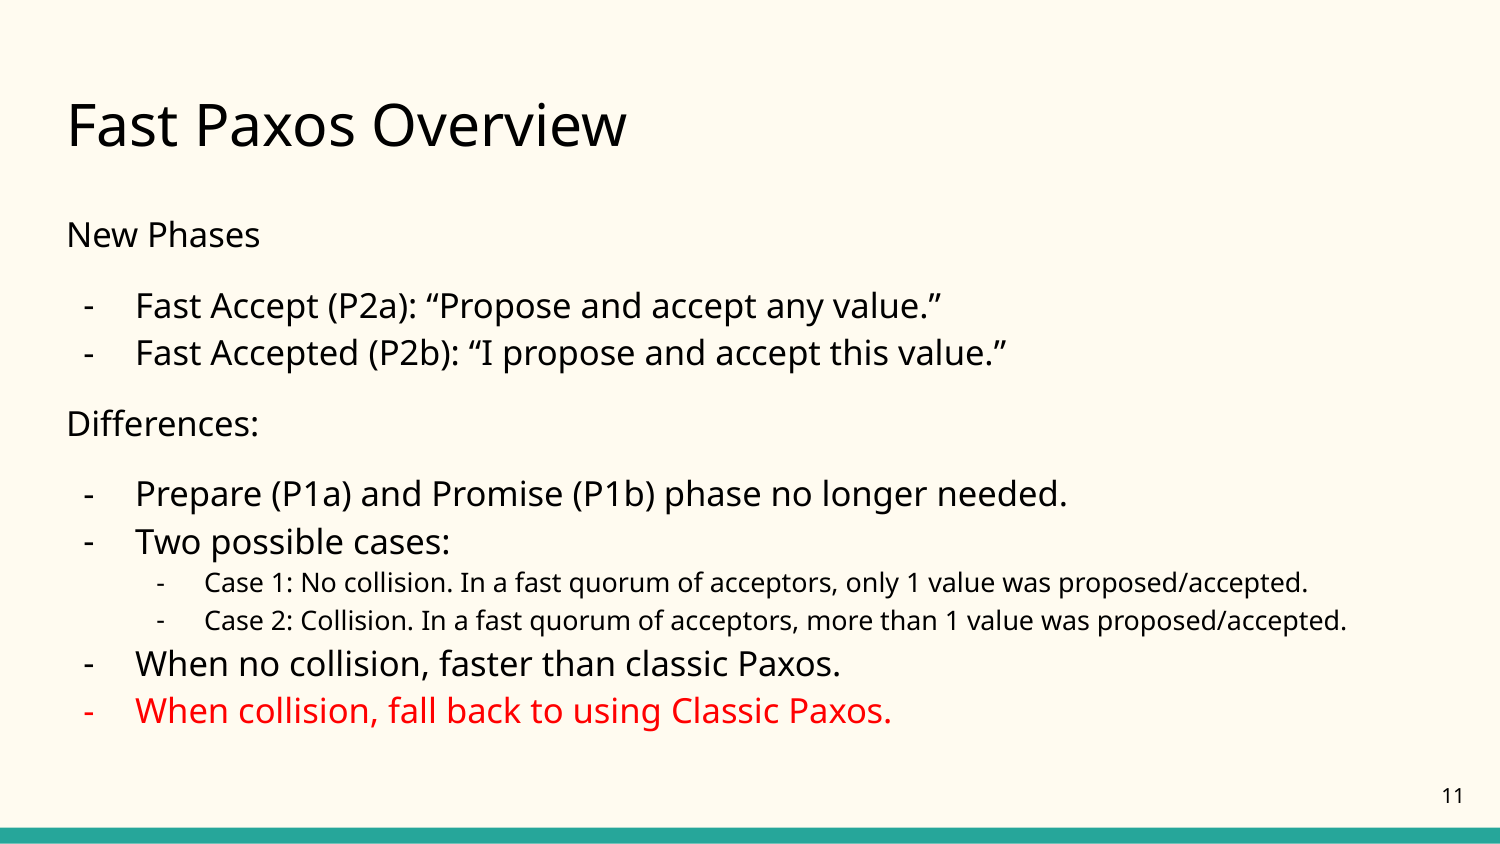

# Fast Paxos Overview
New Phases
Fast Accept (P2a): “Propose and accept any value.”
Fast Accepted (P2b): “I propose and accept this value.”
Differences:
Prepare (P1a) and Promise (P1b) phase no longer needed.
Two possible cases:
Case 1: No collision. In a fast quorum of acceptors, only 1 value was proposed/accepted.
Case 2: Collision. In a fast quorum of acceptors, more than 1 value was proposed/accepted.
When no collision, faster than classic Paxos.
When collision, fall back to using Classic Paxos.